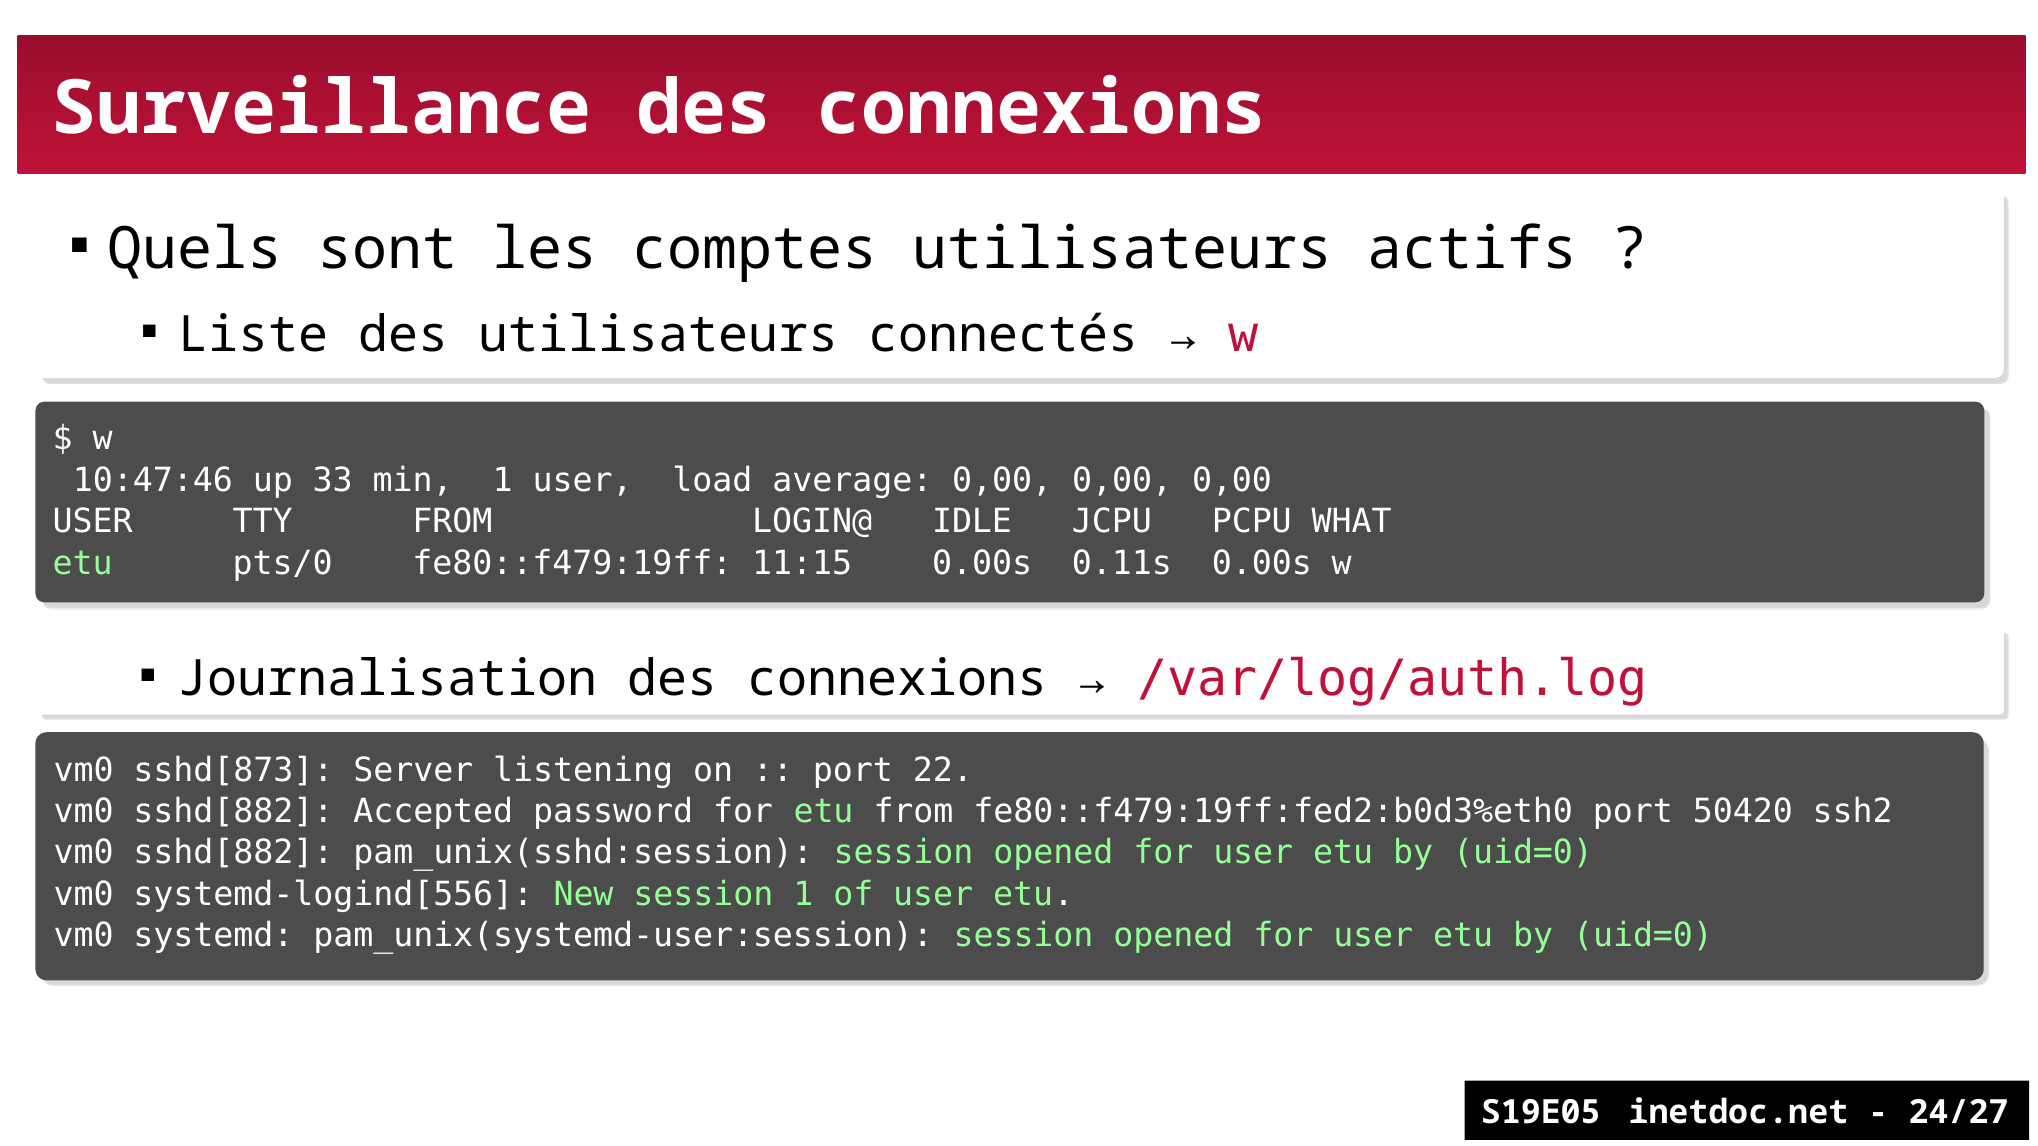

Surveillance des connexions
Quels sont les comptes utilisateurs actifs ?
Liste des utilisateurs connectés → w
$ w
 10:47:46 up 33 min, 1 user, load average: 0,00, 0,00, 0,00
USER TTY FROM LOGIN@ IDLE JCPU PCPU WHAT
etu pts/0 fe80::f479:19ff: 11:15 0.00s 0.11s 0.00s w
Journalisation des connexions → /var/log/auth.log
vm0 sshd[873]: Server listening on :: port 22.
vm0 sshd[882]: Accepted password for etu from fe80::f479:19ff:fed2:b0d3%eth0 port 50420 ssh2
vm0 sshd[882]: pam_unix(sshd:session): session opened for user etu by (uid=0)
vm0 systemd-logind[556]: New session 1 of user etu.
vm0 systemd: pam_unix(systemd-user:session): session opened for user etu by (uid=0)
S19E05	inetdoc.net - /27